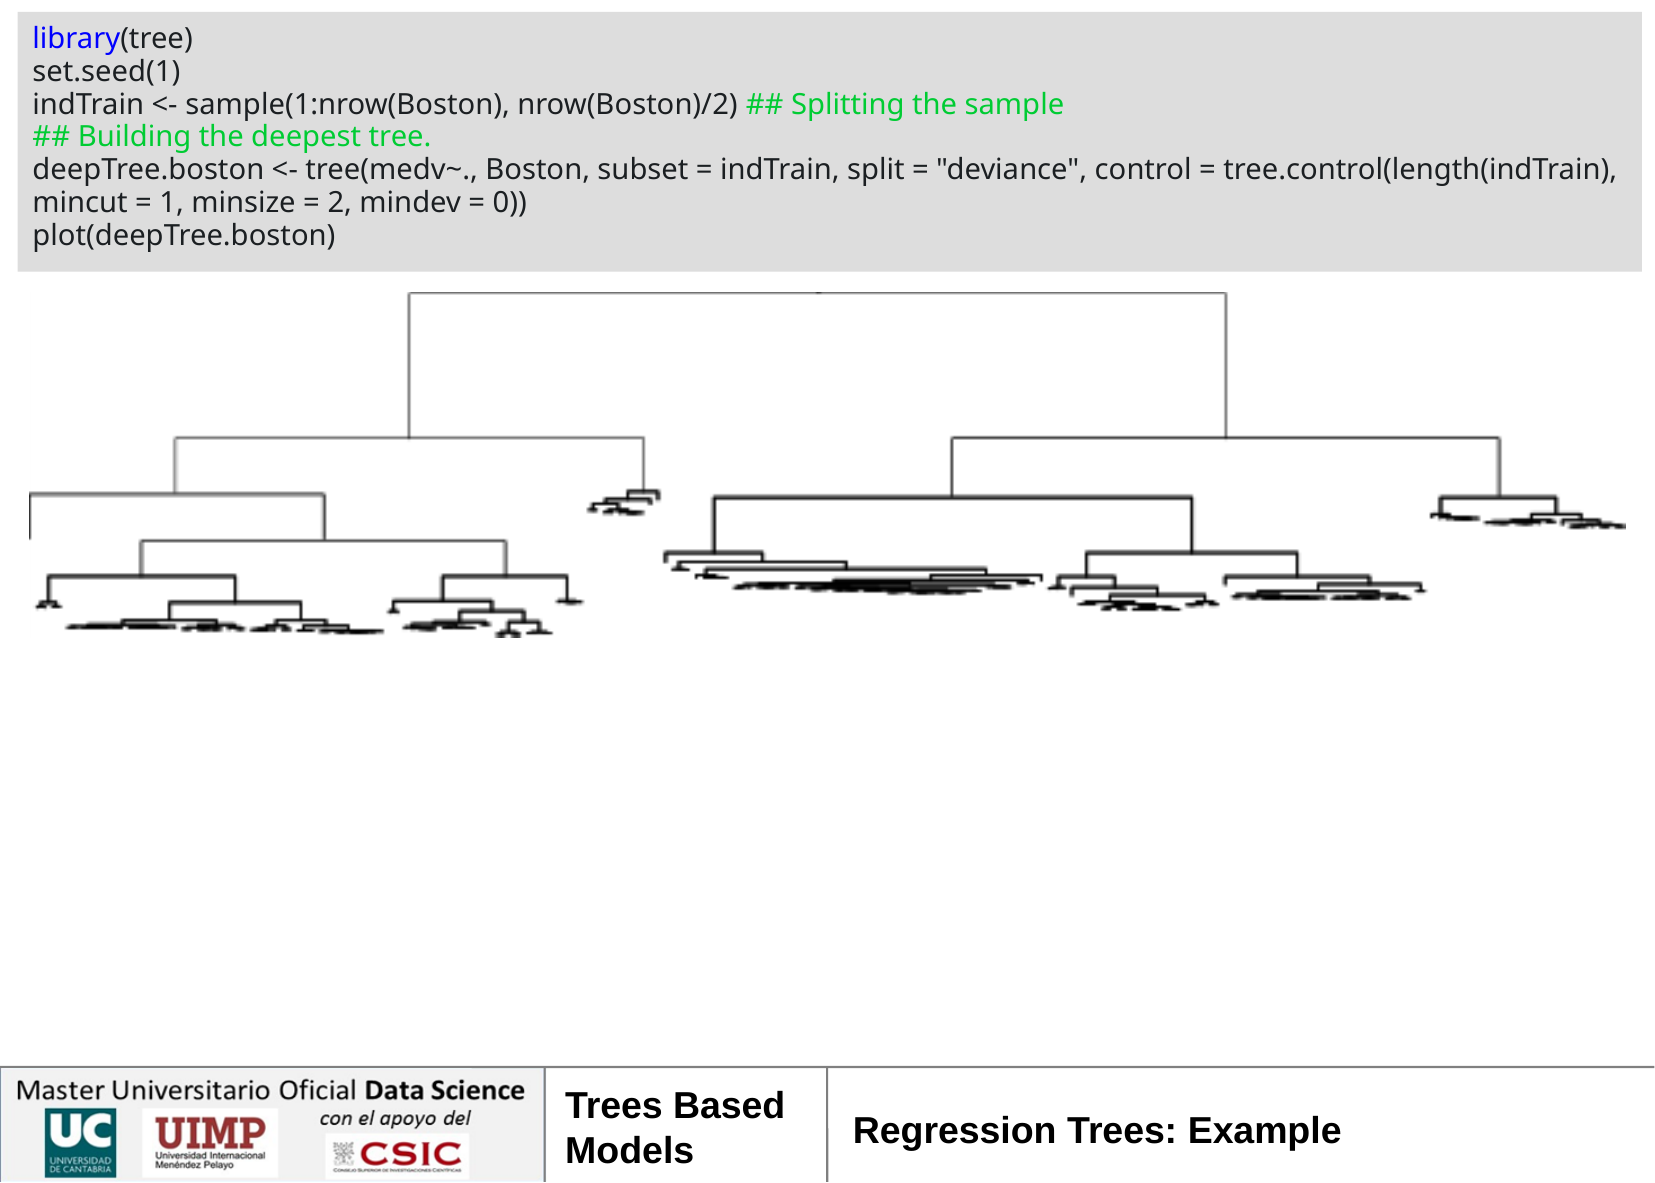

library(tree)
set.seed(1)
indTrain <- sample(1:nrow(Boston), nrow(Boston)/2) ## Splitting the sample
## Building the deepest tree.
deepTree.boston <- tree(medv~., Boston, subset = indTrain, split = "deviance", control = tree.control(length(indTrain), mincut = 1, minsize = 2, mindev = 0))
plot(deepTree.boston)
Regression Trees: Example